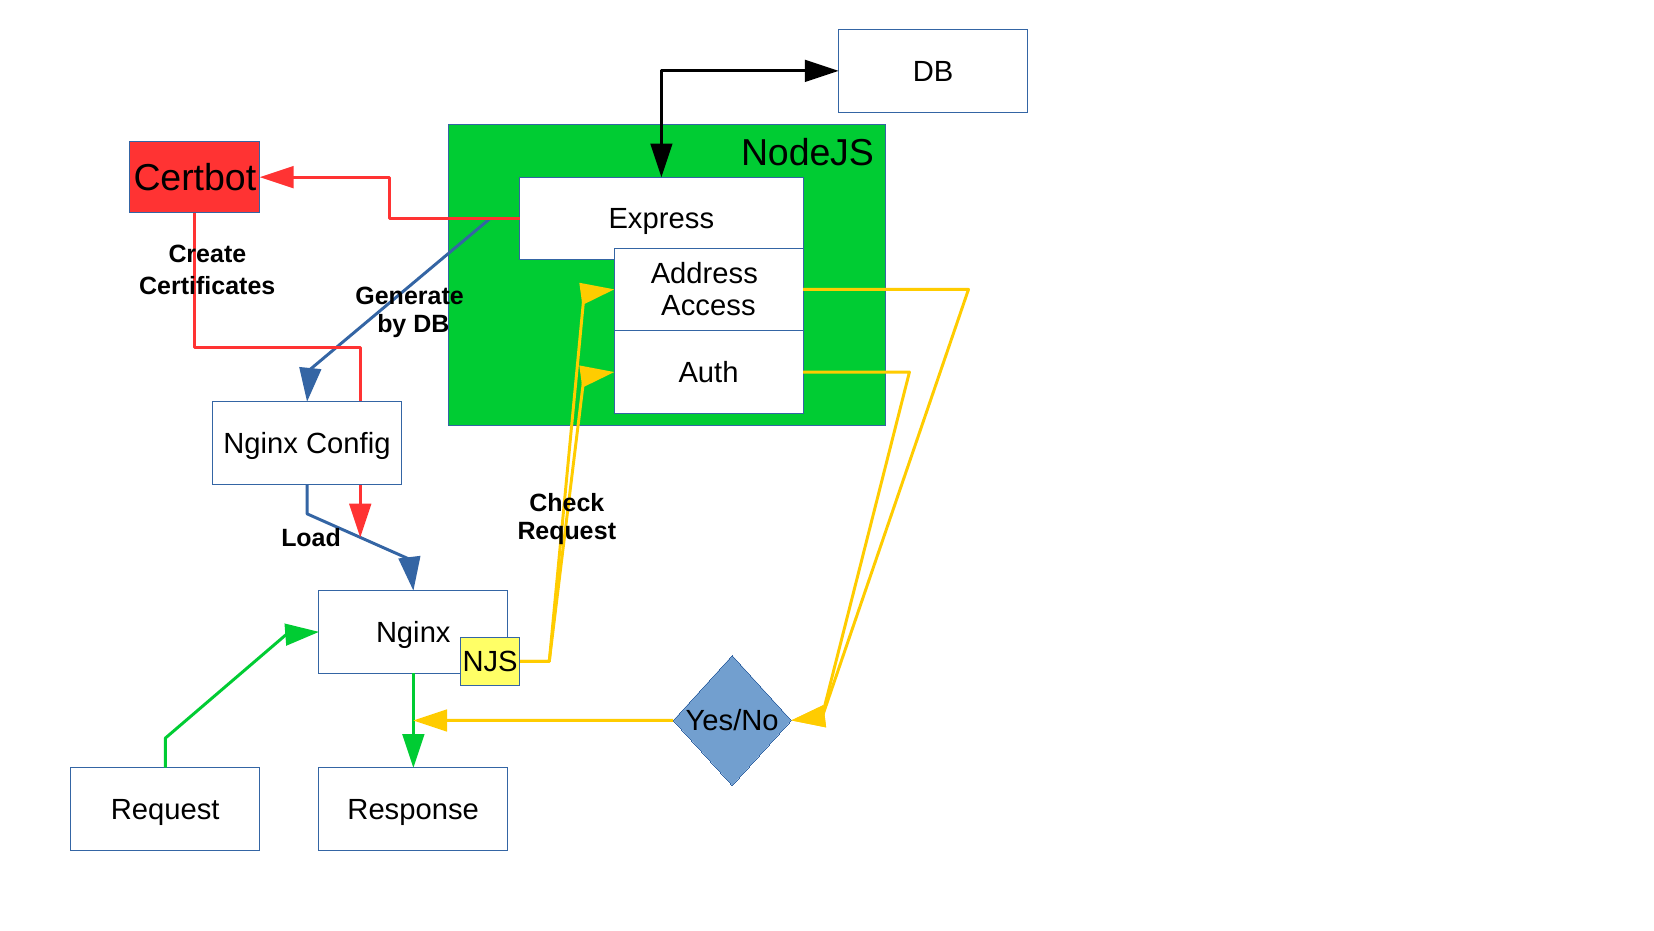

DB
NodeJS
Certbot
Express
Address
Access
Auth
Nginx Config
Nginx
NJS
Yes/No
Request
Response